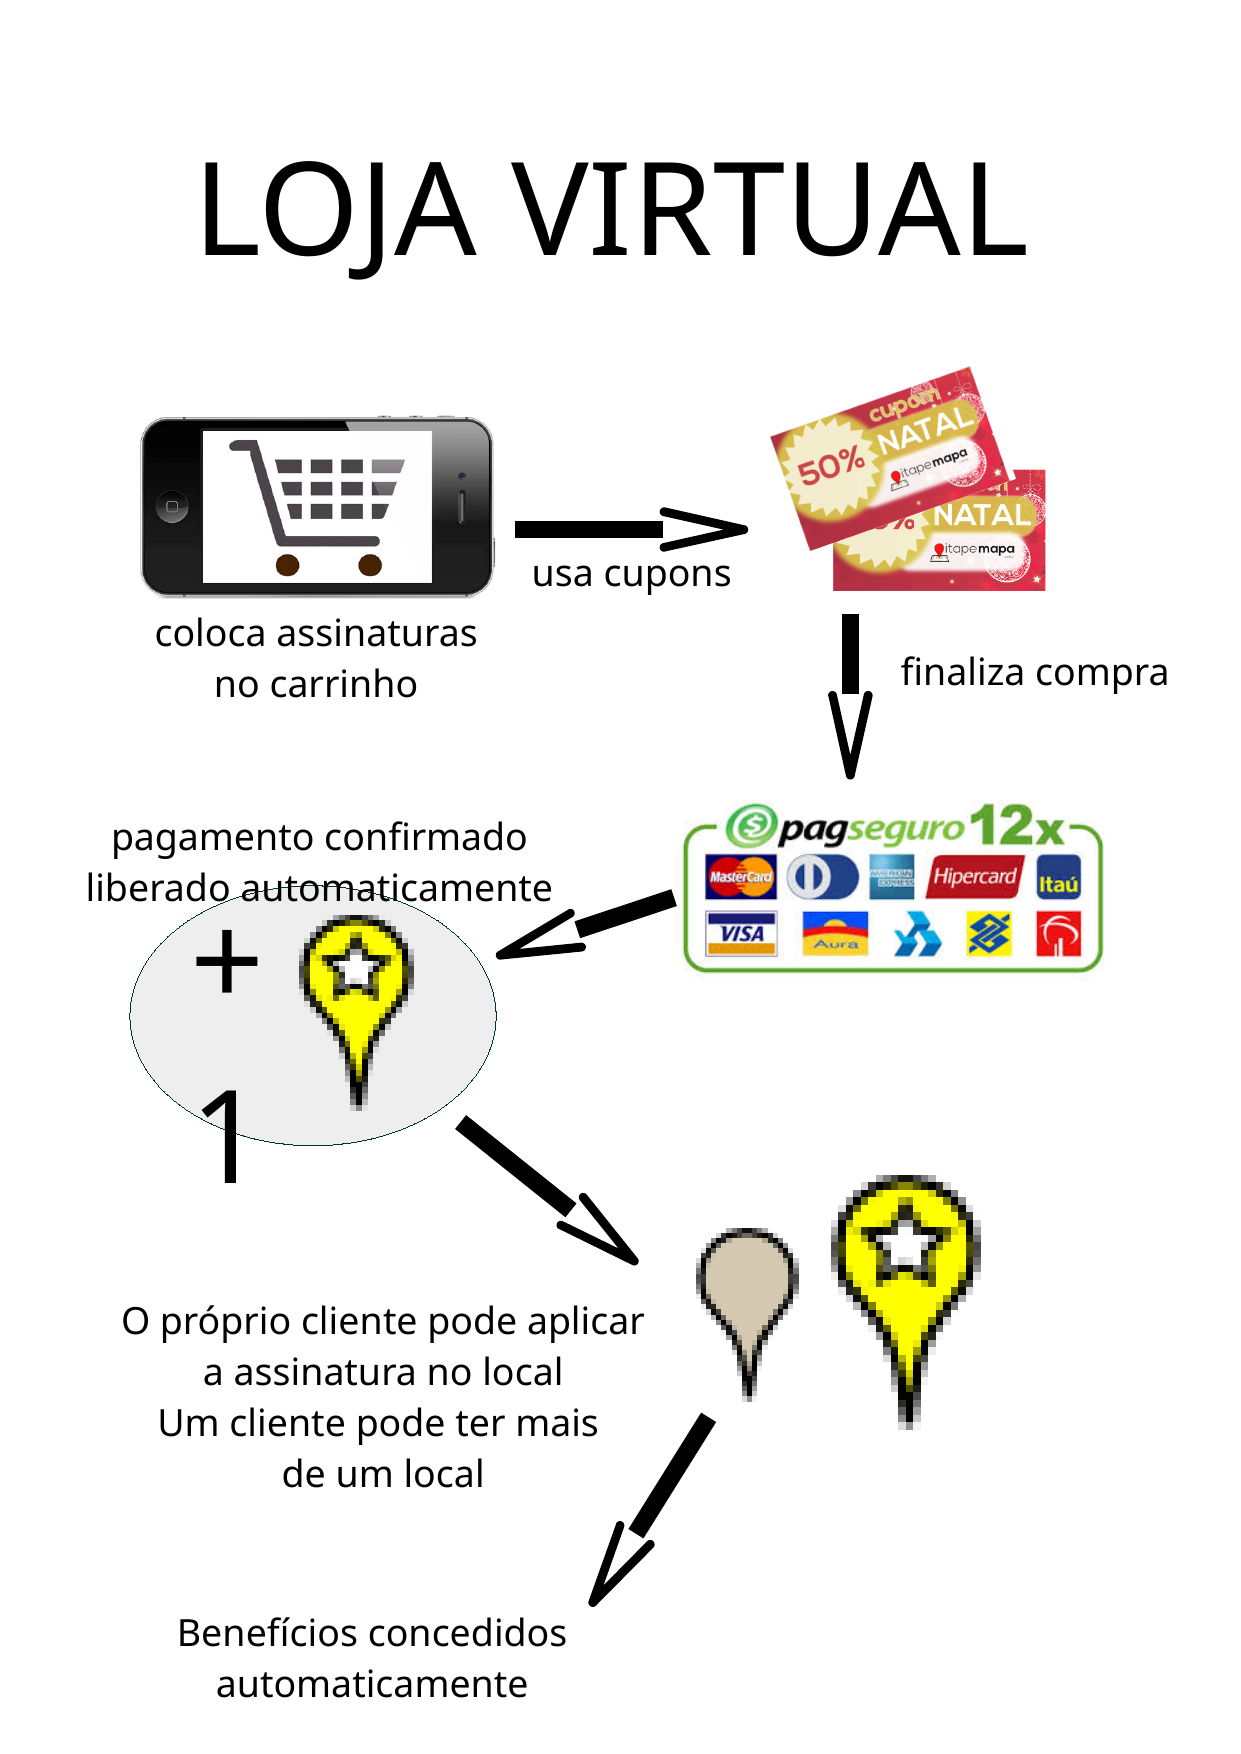

# LOJA VIRTUAL
coloca assinaturas
no carrinho
usa cupons
finaliza compra
pagamento confirmado
liberado automaticamente
+1
O próprio cliente pode aplicar
a assinatura no local
Um cliente pode ter mais
de um local
Benefícios concedidos
automaticamente